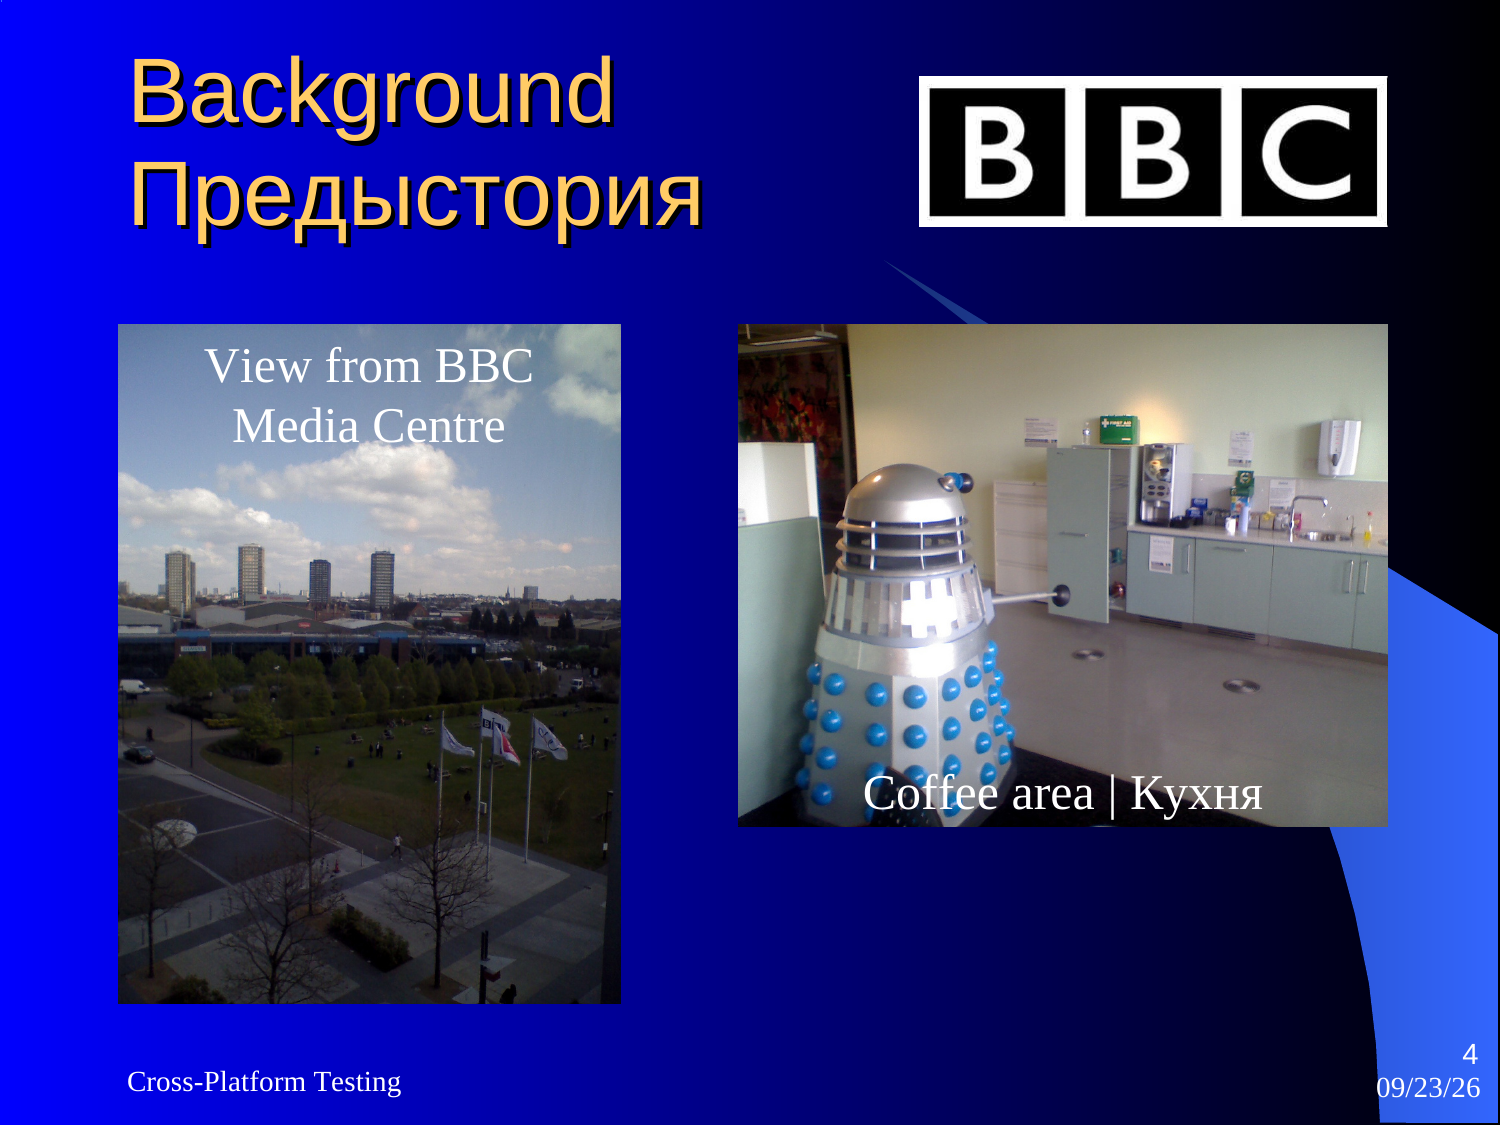

# Background Предыстория
View from BBC
Media Centre
Coffee area | Кухня
4
Cross-Platform Testing